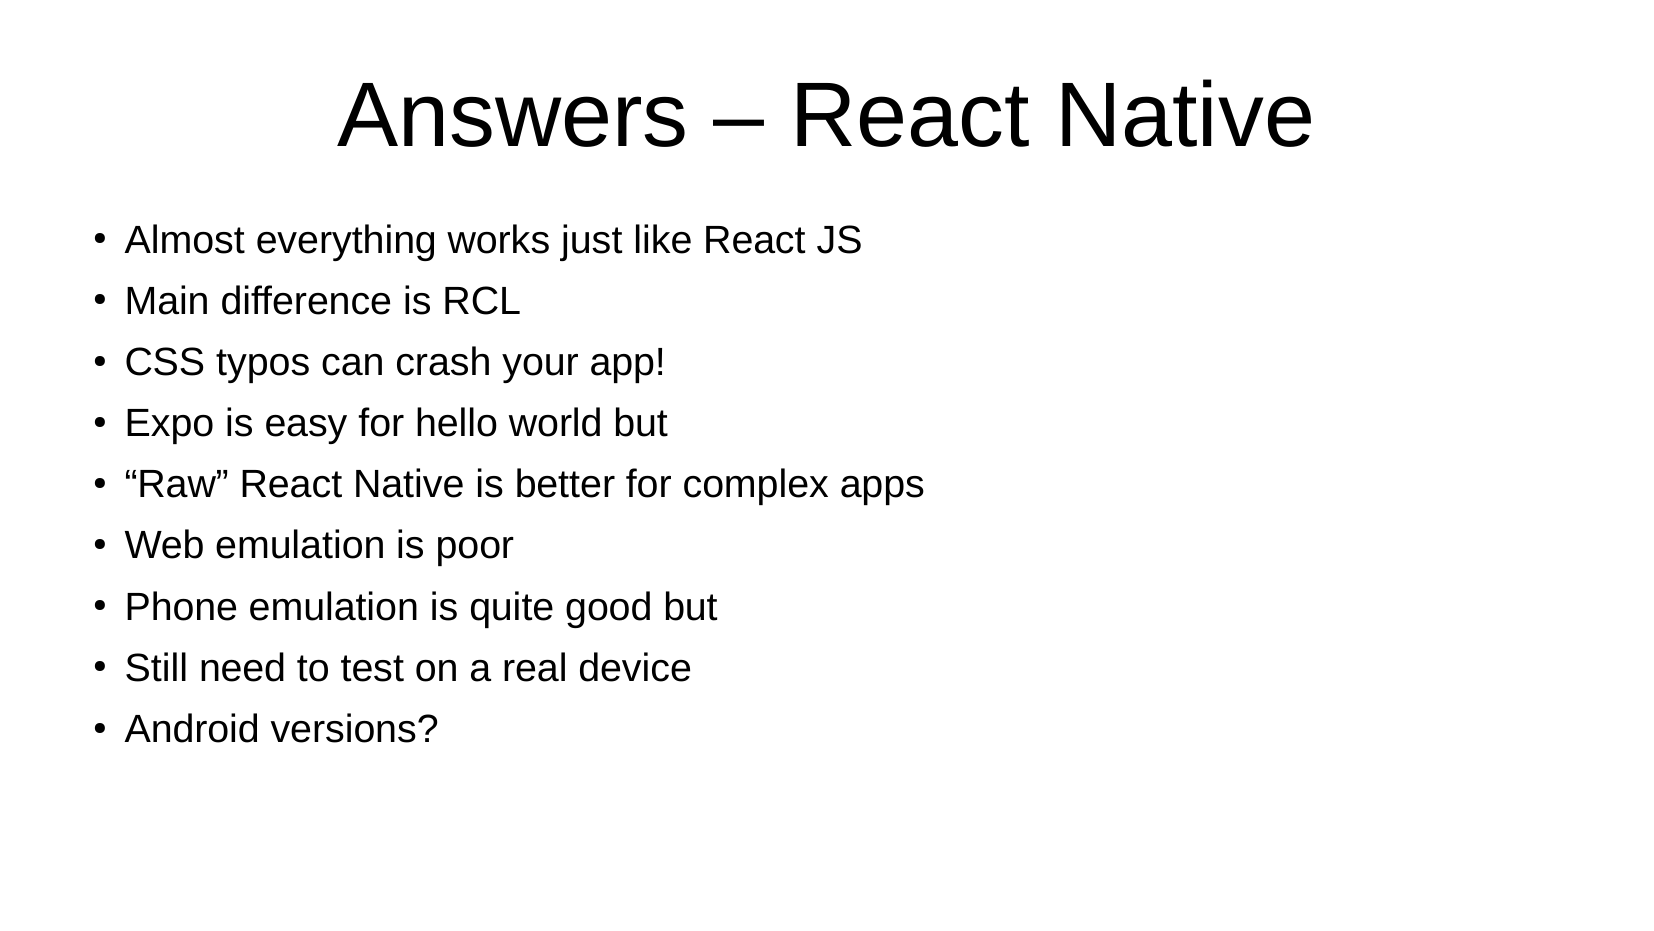

# Answers – React Native
Almost everything works just like React JS
Main difference is RCL
CSS typos can crash your app!
Expo is easy for hello world but
“Raw” React Native is better for complex apps
Web emulation is poor
Phone emulation is quite good but
Still need to test on a real device
Android versions?